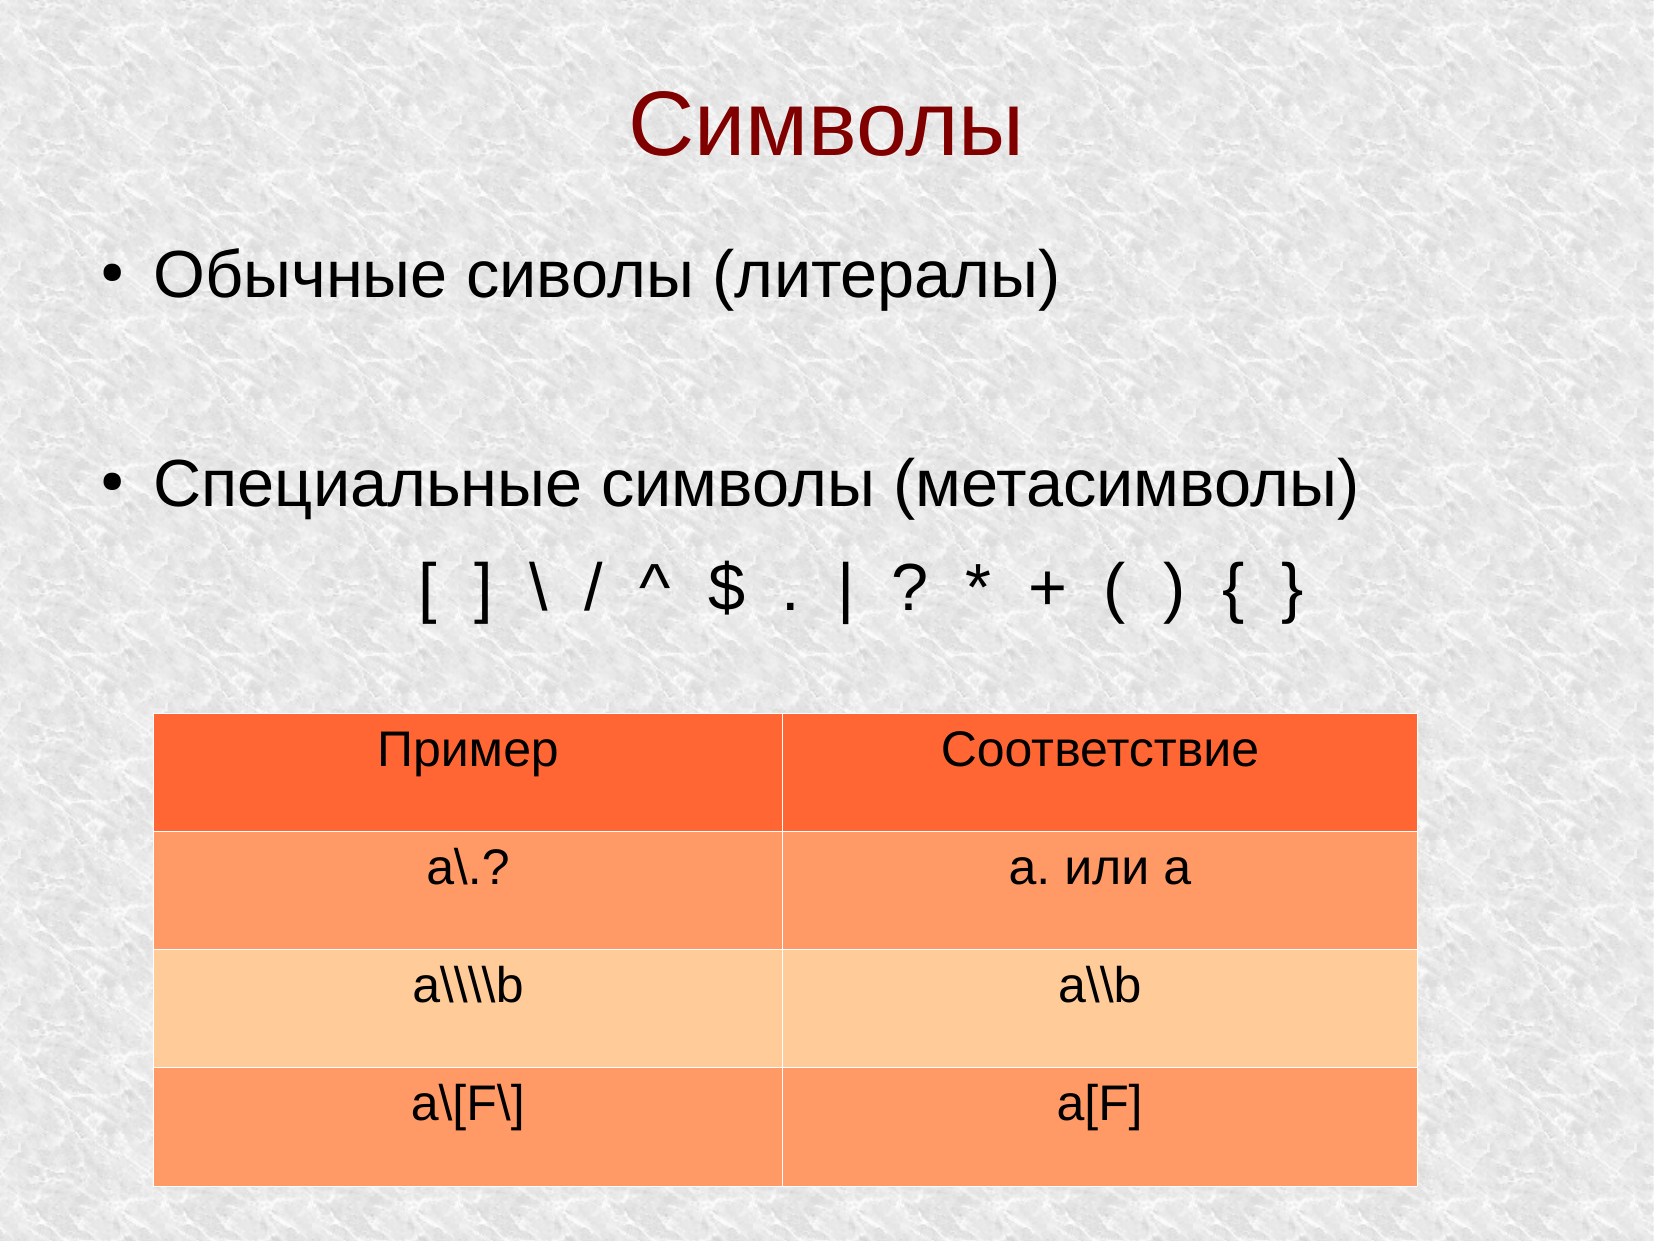

# Символы
Обычные сиволы (литералы)
Специальные символы (метасимволы)
[ ] \ / ^ $ . | ? * + ( ) { }
| Пример | Соответствие |
| --- | --- |
| a\.? | a. или a |
| a\\\\b | a\\b |
| a\[F\] | a[F] |